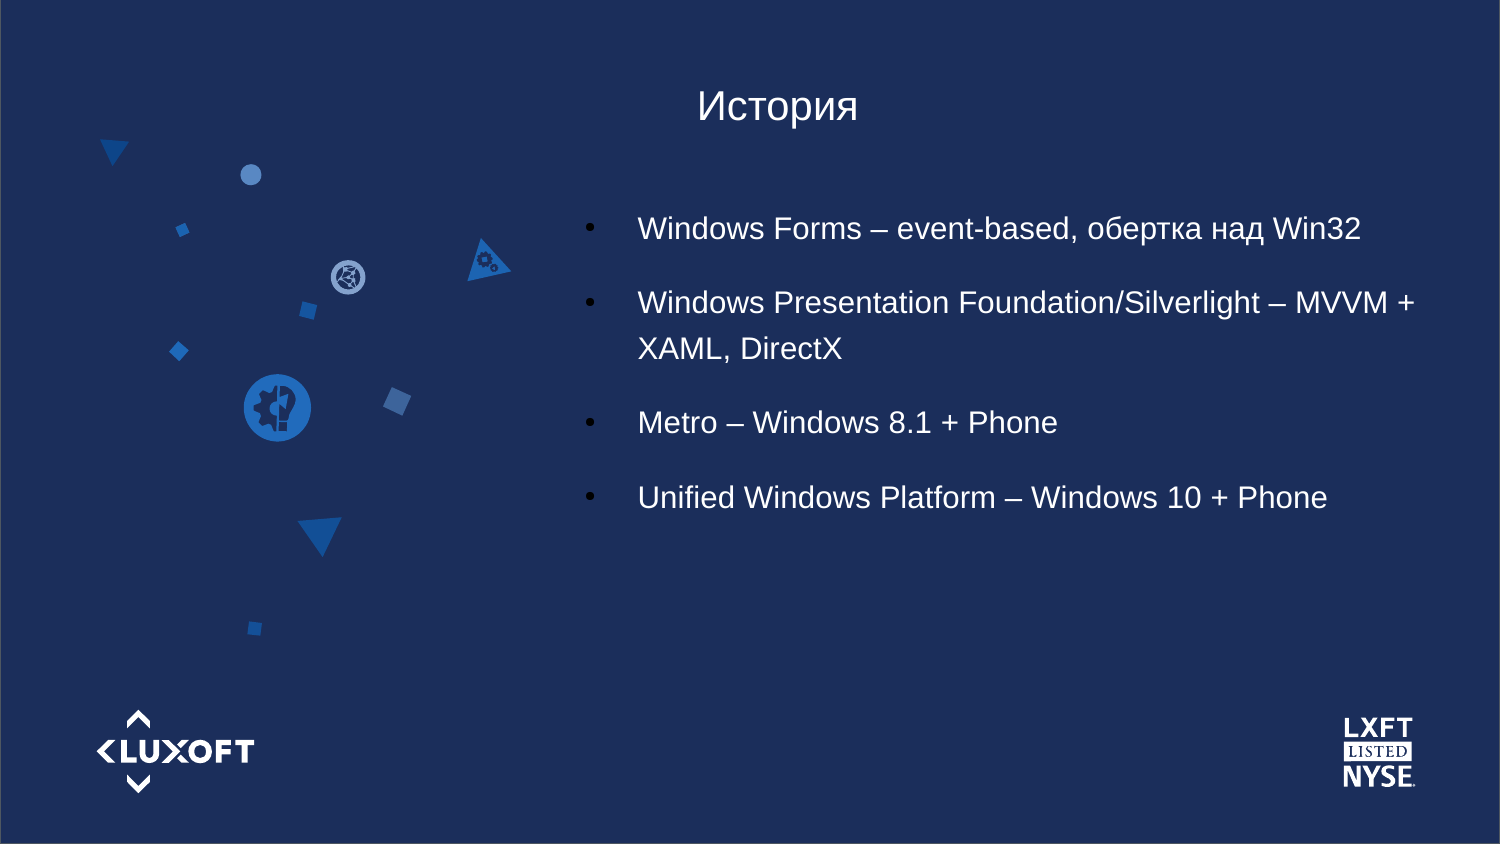

# История
Windows Forms – event-based, обертка над Win32
Windows Presentation Foundation/Silverlight – MVVM + XAML, DirectX
Metro – Windows 8.1 + Phone
Unified Windows Platform – Windows 10 + Phone